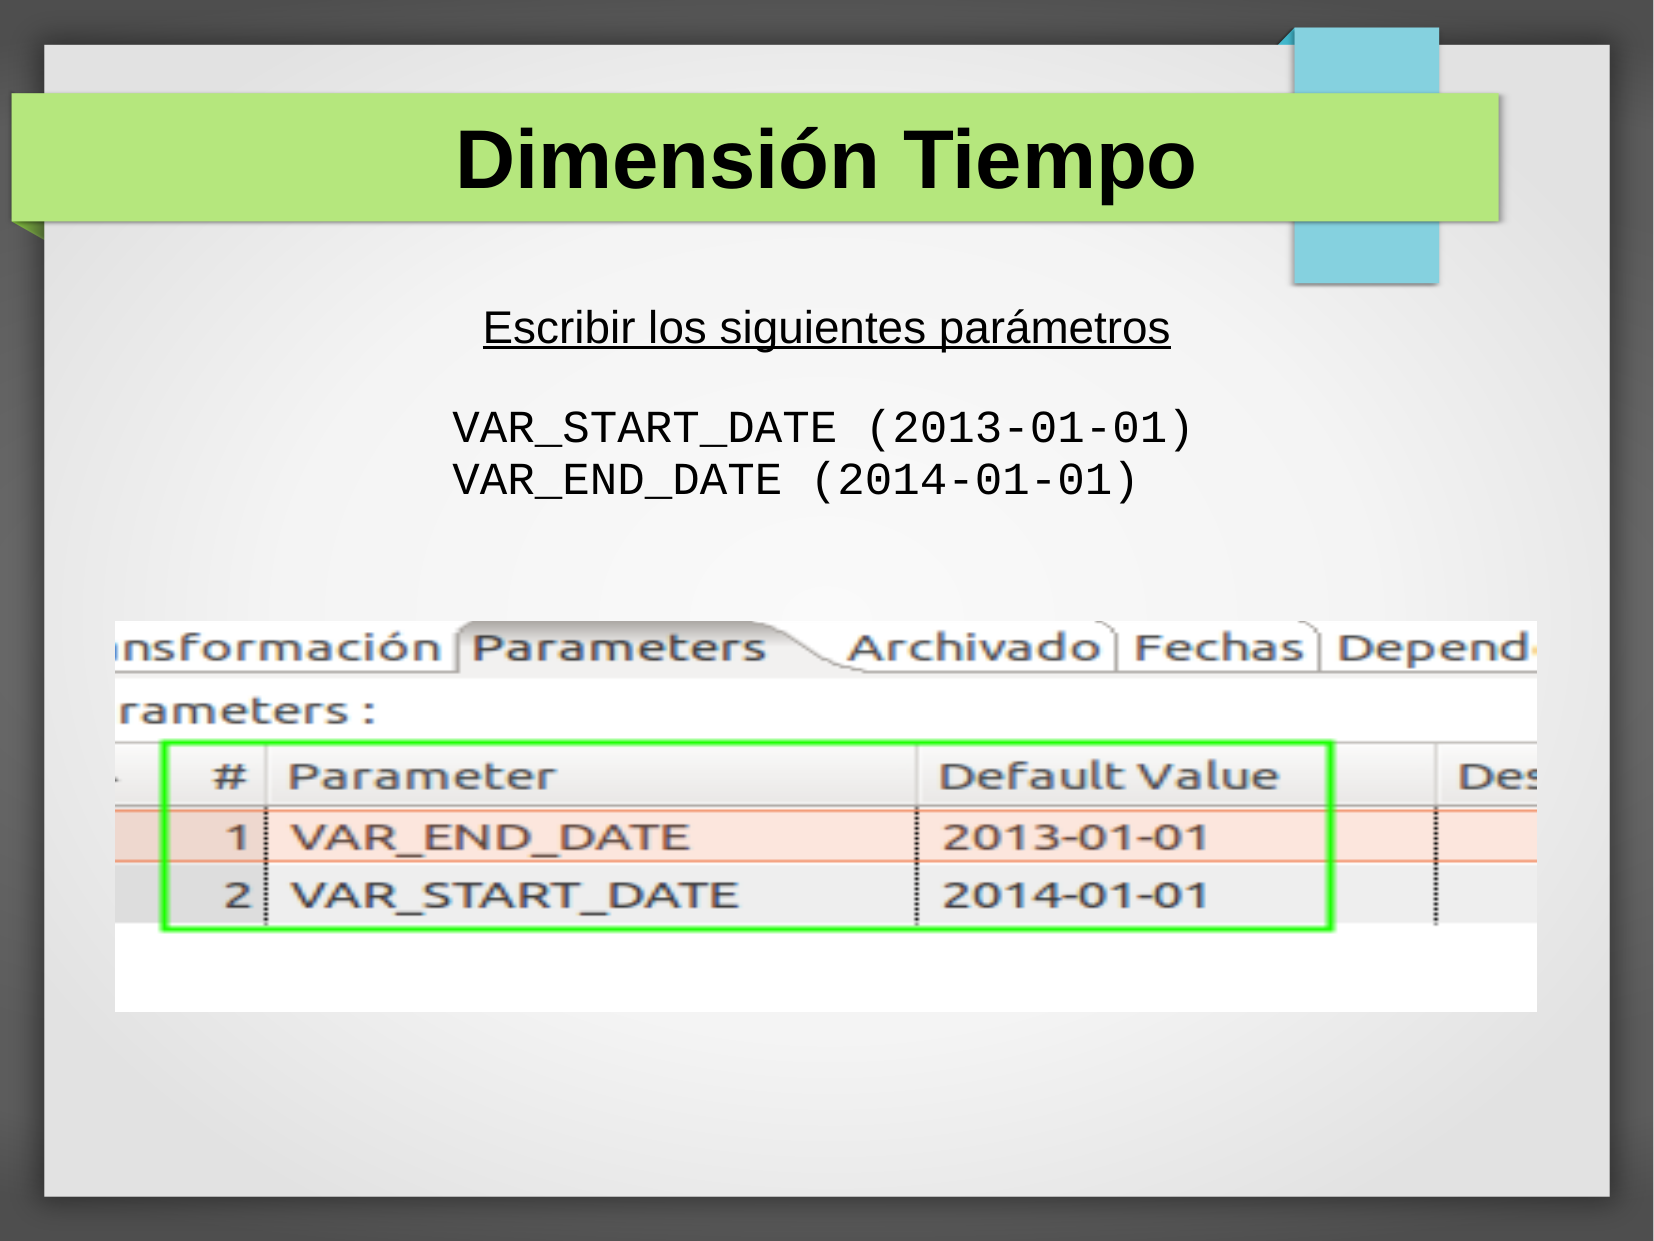

# Dimensión Tiempo
Escribir los siguientes parámetros
VAR_START_DATE (2013-01-01)
VAR_END_DATE (2014-01-01)